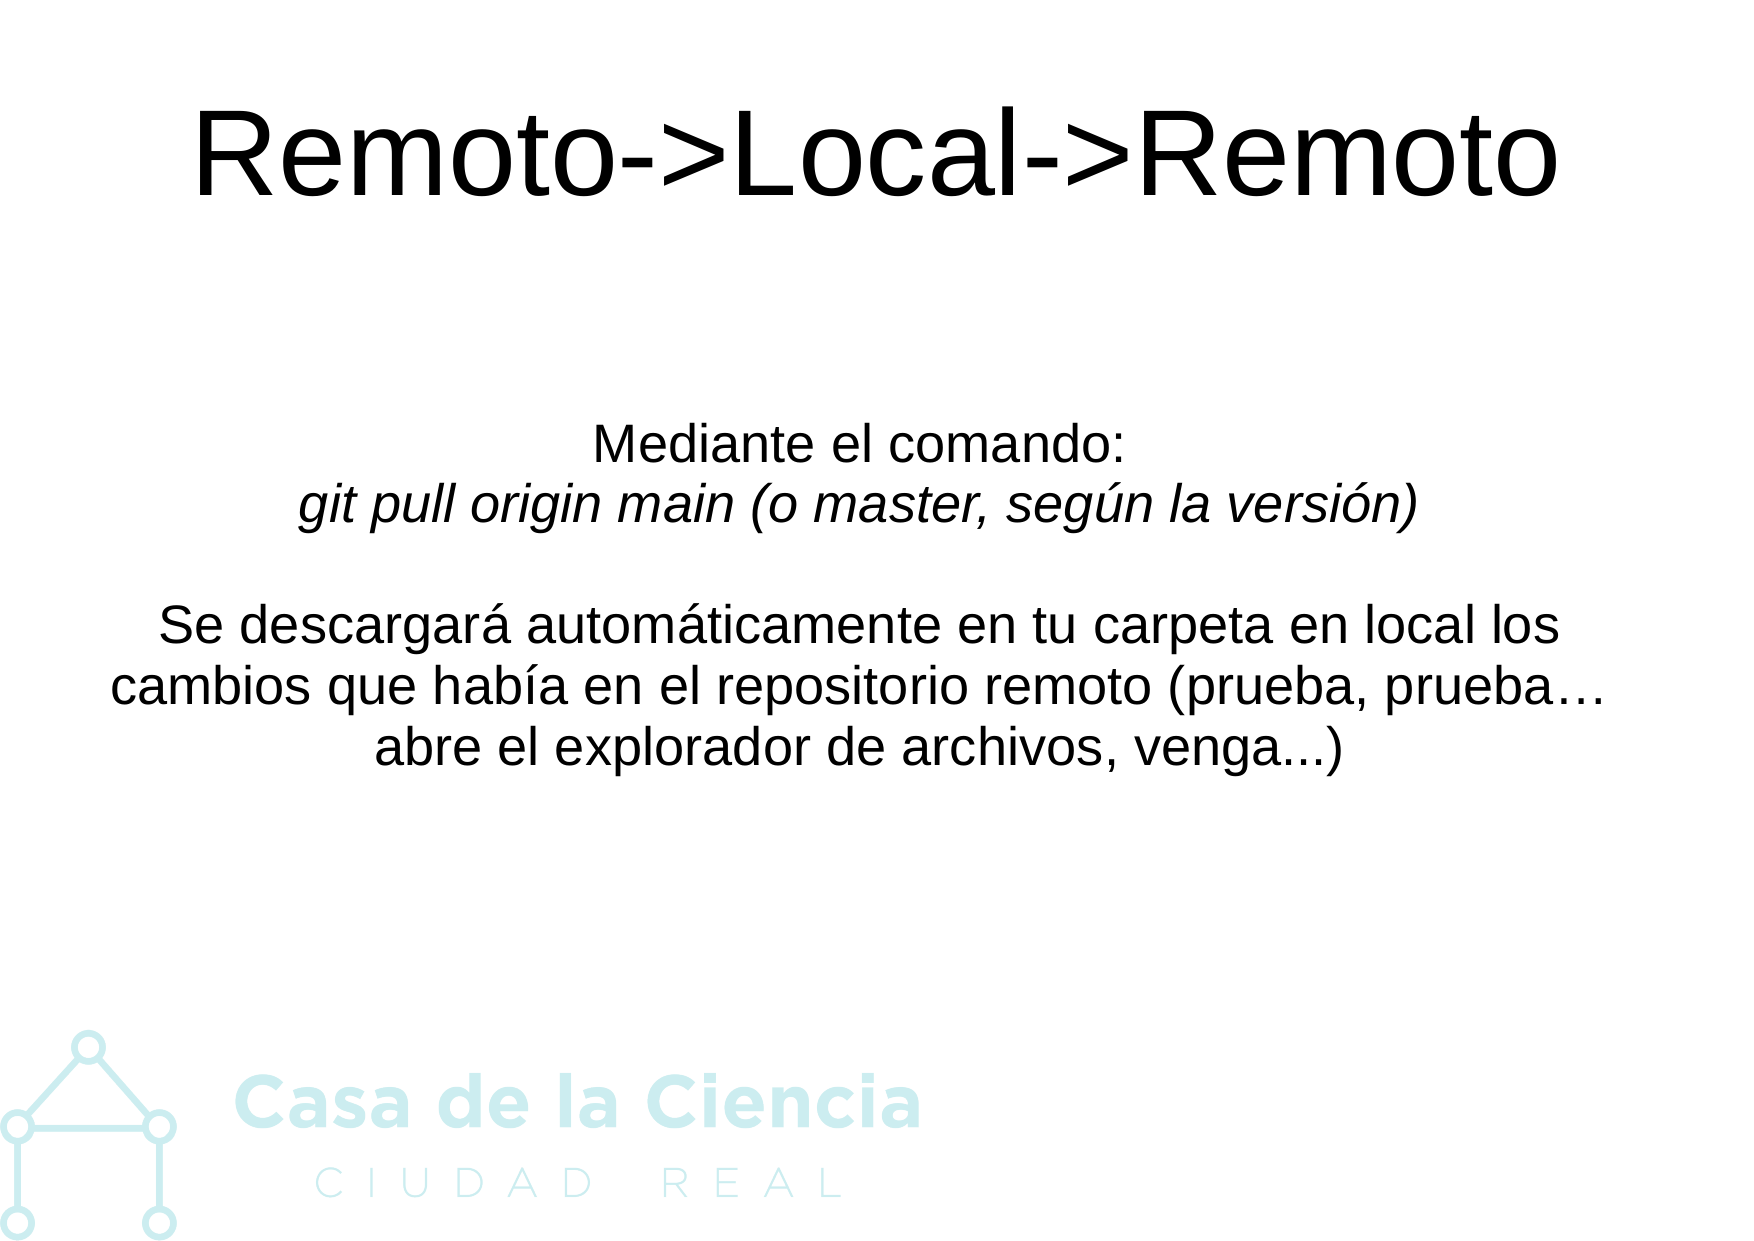

# Remoto->Local->Remoto
Mediante el comando:
git pull origin main (o master, según la versión)
Se descargará automáticamente en tu carpeta en local los cambios que había en el repositorio remoto (prueba, prueba… abre el explorador de archivos, venga...)